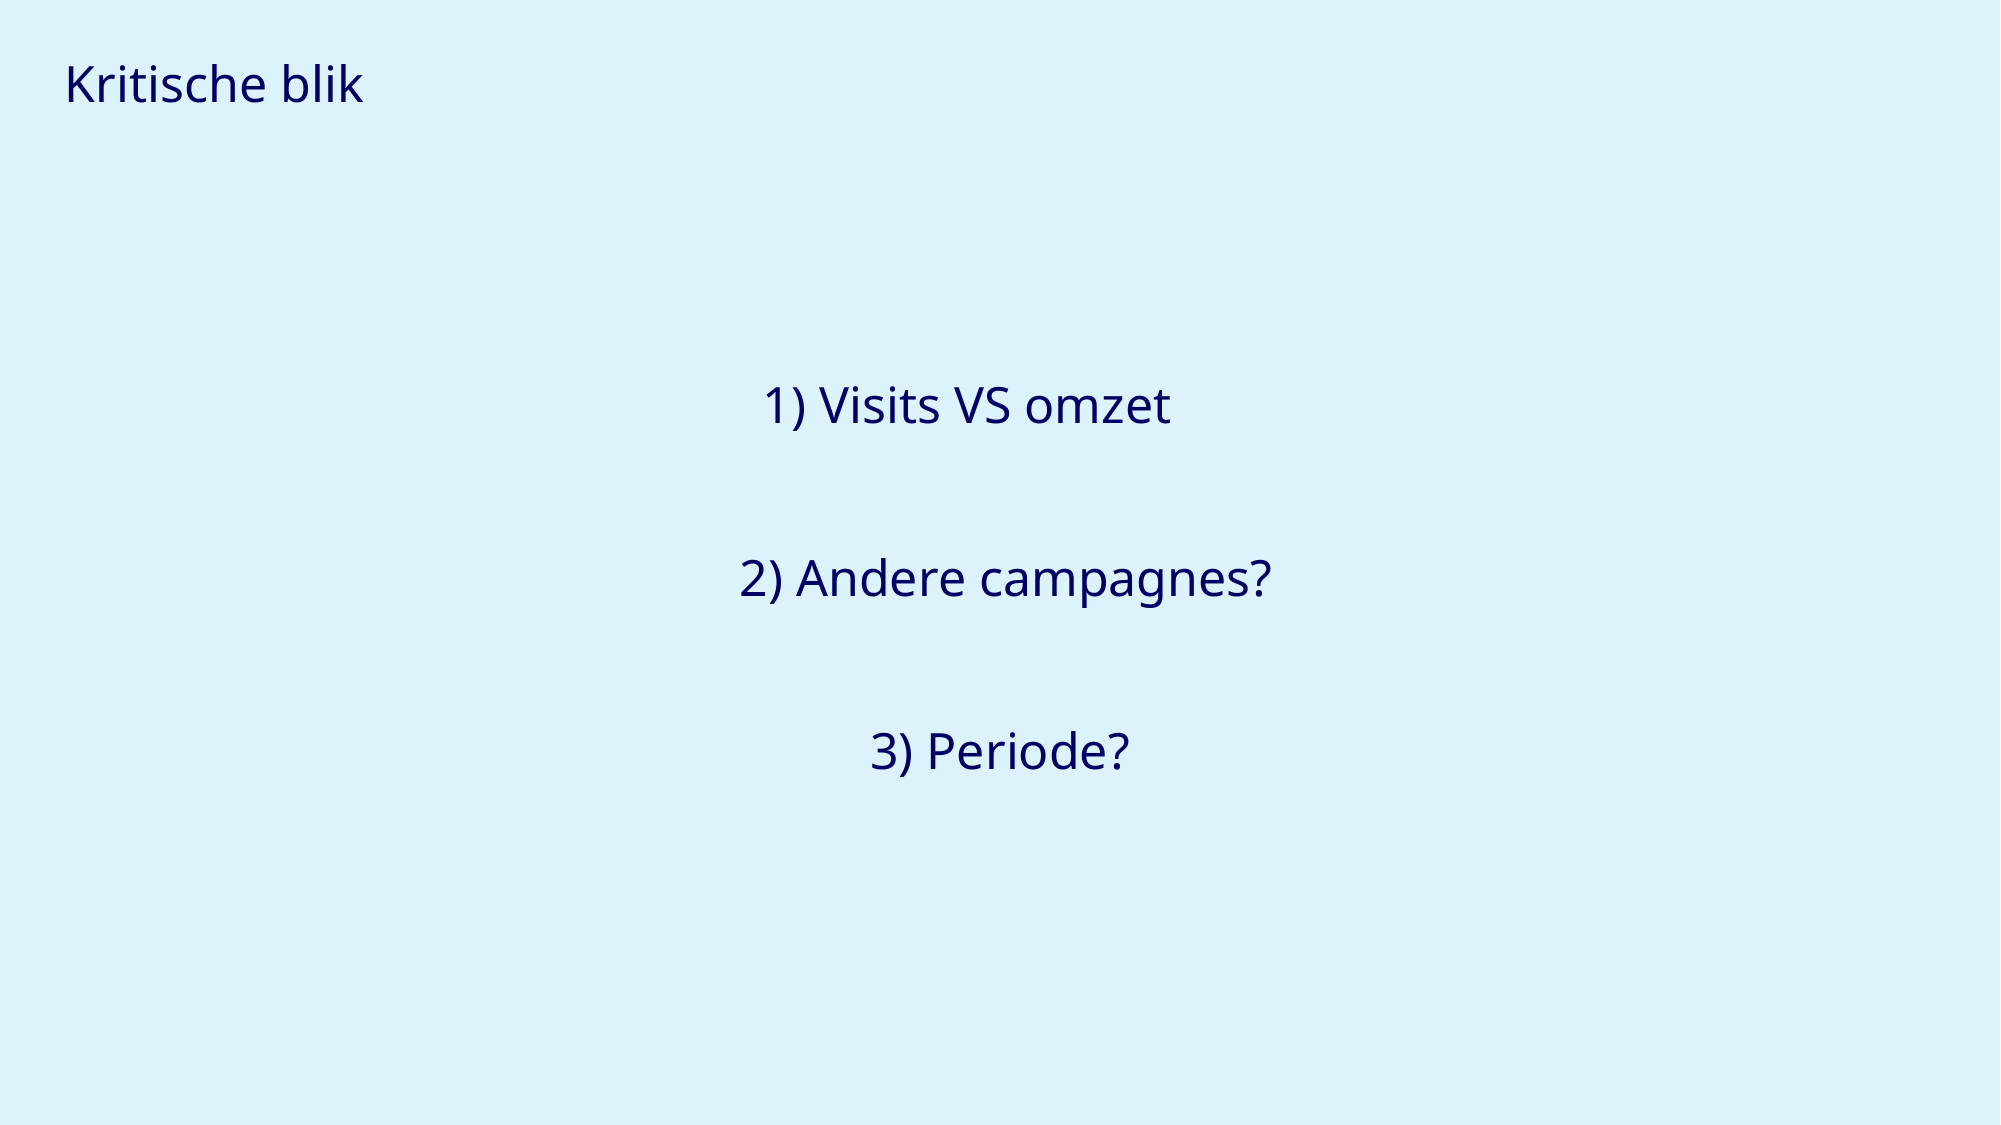

Kritische blik
1) Visits VS omzet
2) Andere campagnes?
3) Periode?